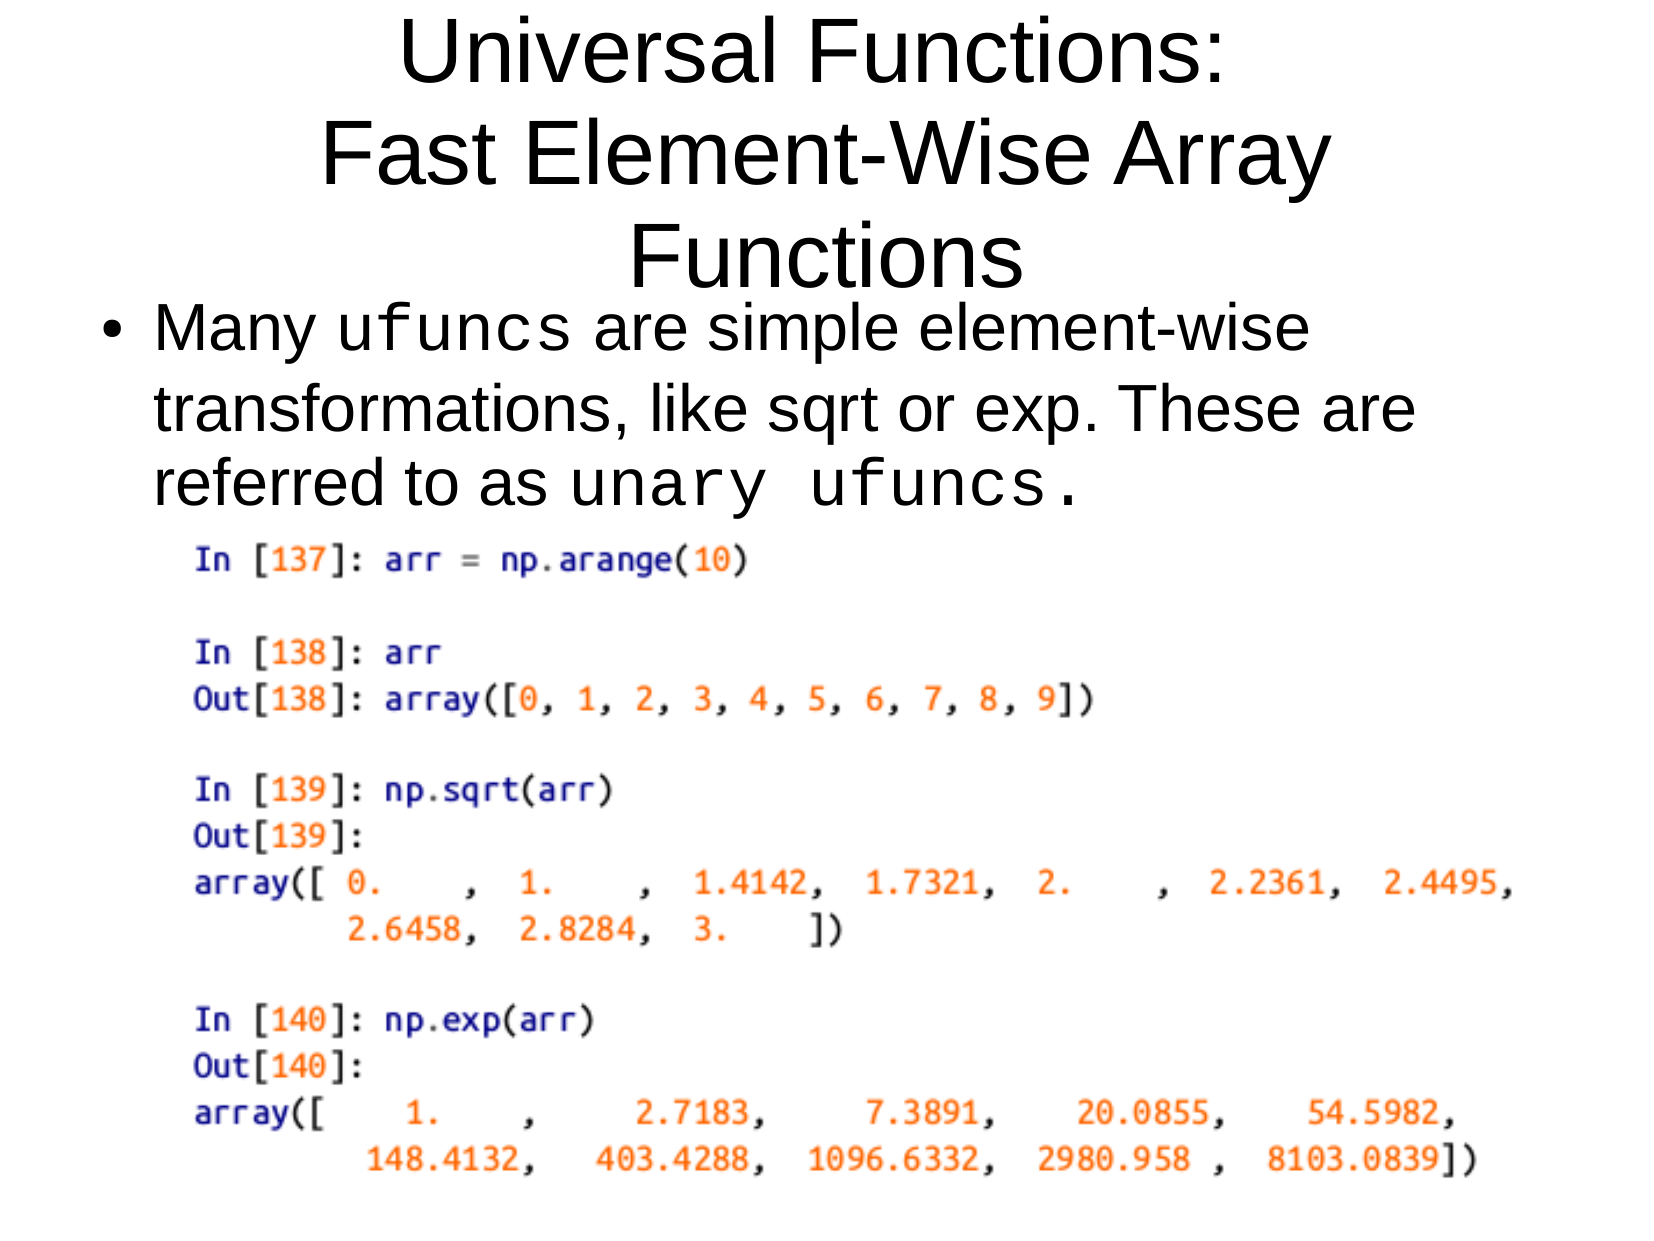

# Universal Functions: Fast Element-Wise Array Functions
Many ufuncs are simple element-wise transformations, like sqrt or exp. These are referred to as unary ufuncs.